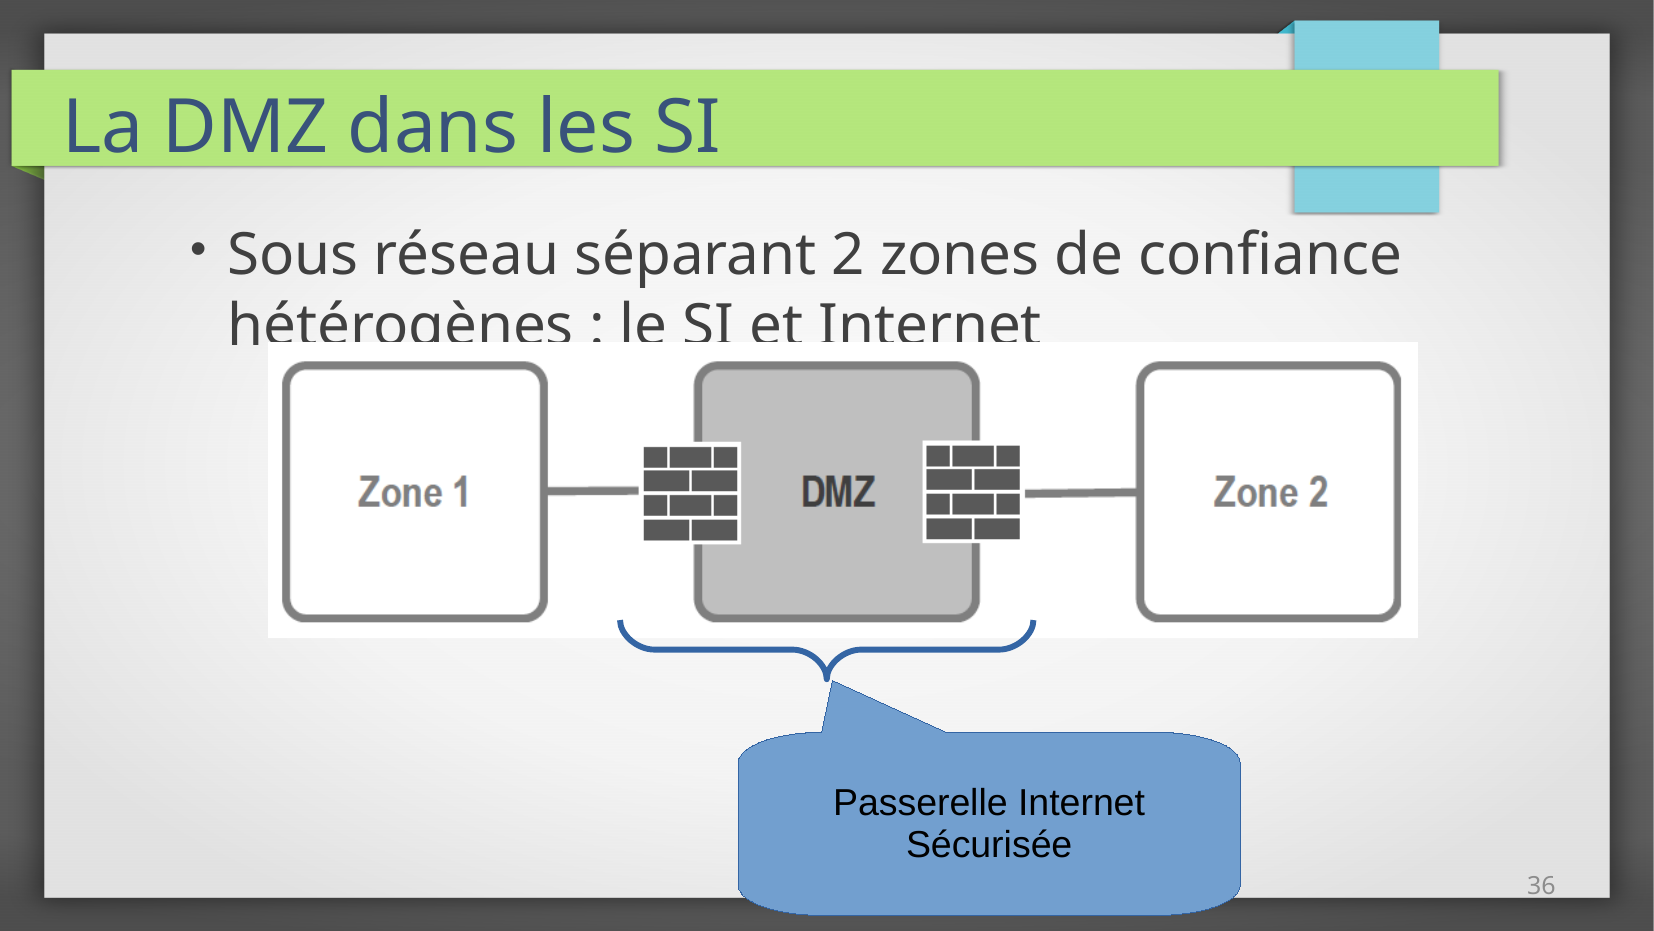

La DMZ dans les SI
Sous réseau séparant 2 zones de confiance hétérogènes : le SI et Internet
Passerelle Internet Sécurisée